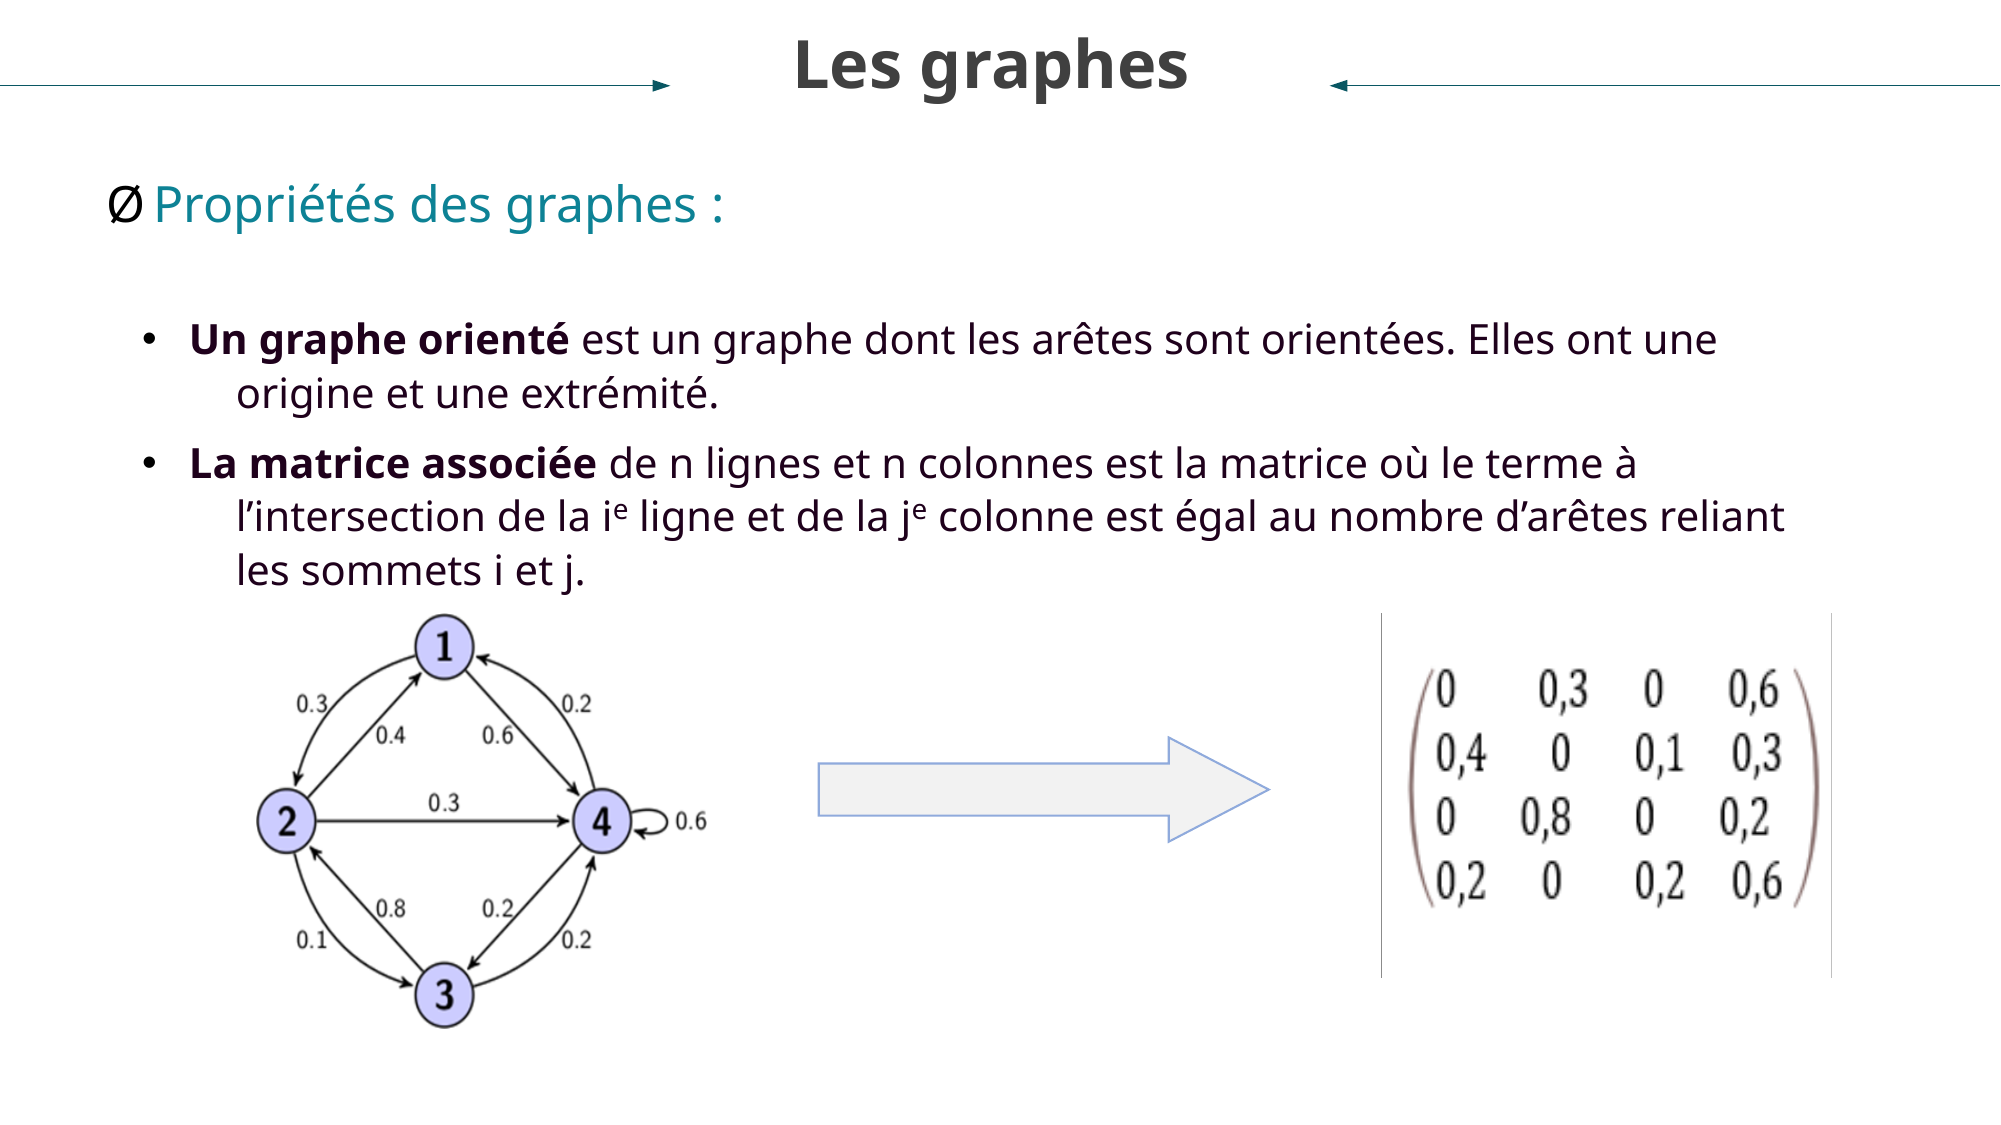

Les graphes
# Analyse du projet : diapositive 3
Propriétés des graphes :
Un graphe orienté est un graphe dont les arêtes sont orientées. Elles ont une origine et une extrémité.
La matrice associée de n lignes et n colonnes est la matrice où le terme à l’intersection de la ie ligne et de la je colonne est égal au nombre d’arêtes reliant les sommets i et j.